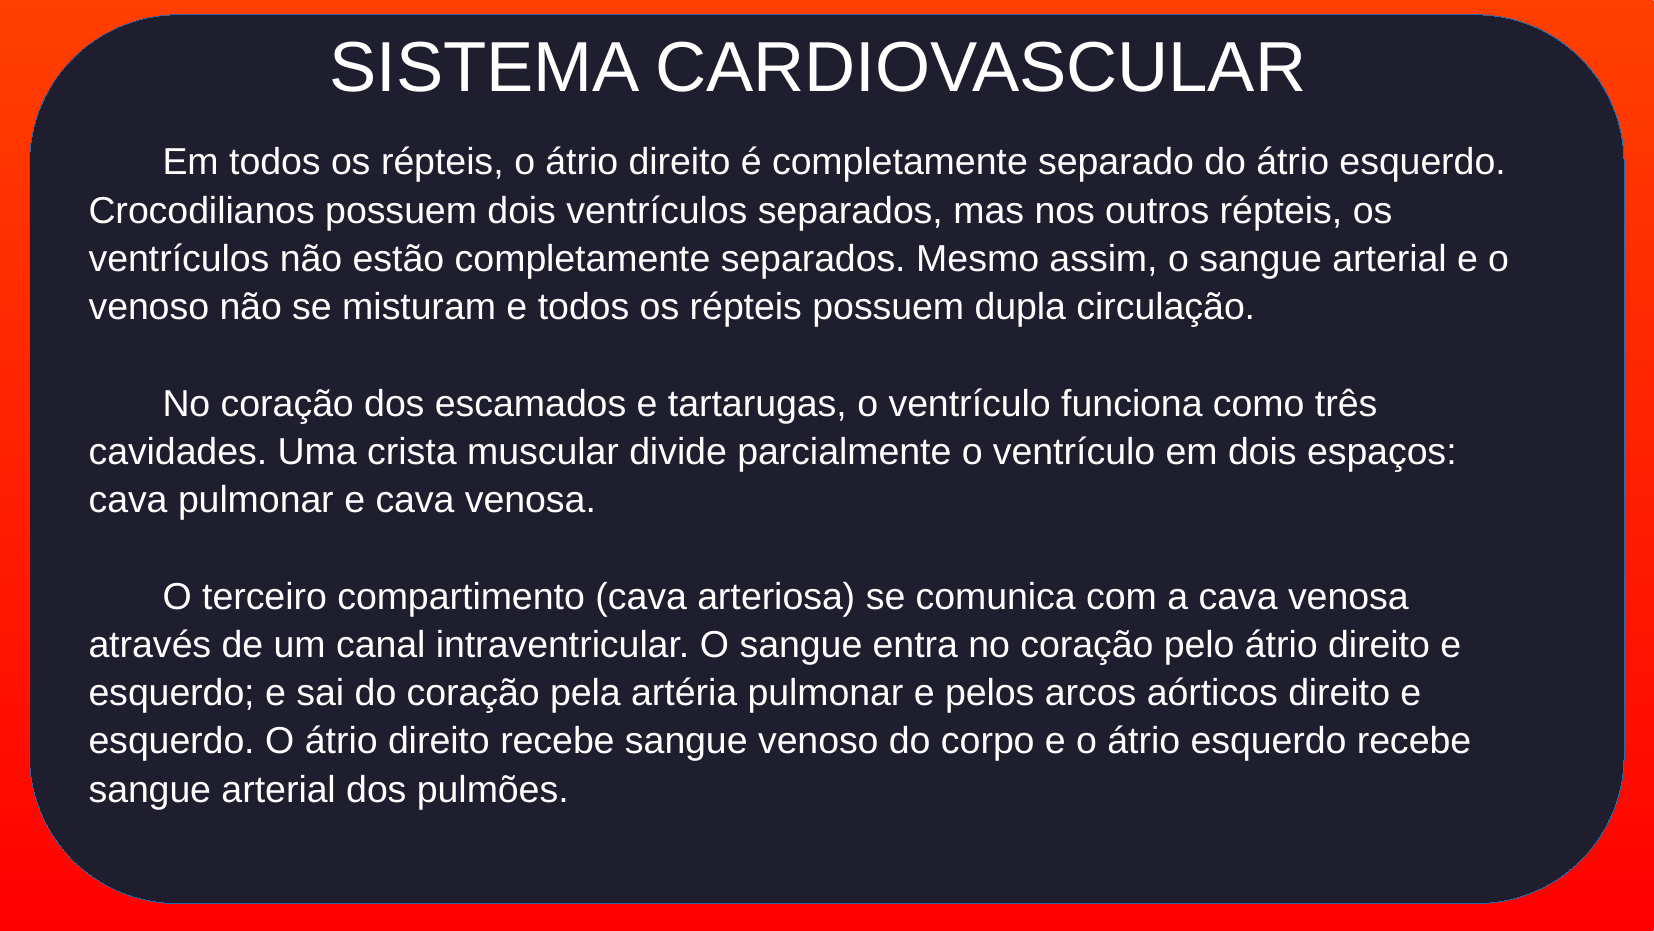

# SISTEMA CARDIOVASCULAR
	Em todos os répteis, o átrio direito é completamente separado do átrio esquerdo. Crocodilianos possuem dois ventrículos separados, mas nos outros répteis, os ventrículos não estão completamente separados. Mesmo assim, o sangue arterial e o venoso não se misturam e todos os répteis possuem dupla circulação.
	No coração dos escamados e tartarugas, o ventrículo funciona como três cavidades. Uma crista muscular divide parcialmente o ventrículo em dois espaços: cava pulmonar e cava venosa.
	O terceiro compartimento (cava arteriosa) se comunica com a cava venosa através de um canal intraventricular. O sangue entra no coração pelo átrio direito e esquerdo; e sai do coração pela artéria pulmonar e pelos arcos aórticos direito e esquerdo. O átrio direito recebe sangue venoso do corpo e o átrio esquerdo recebe sangue arterial dos pulmões.